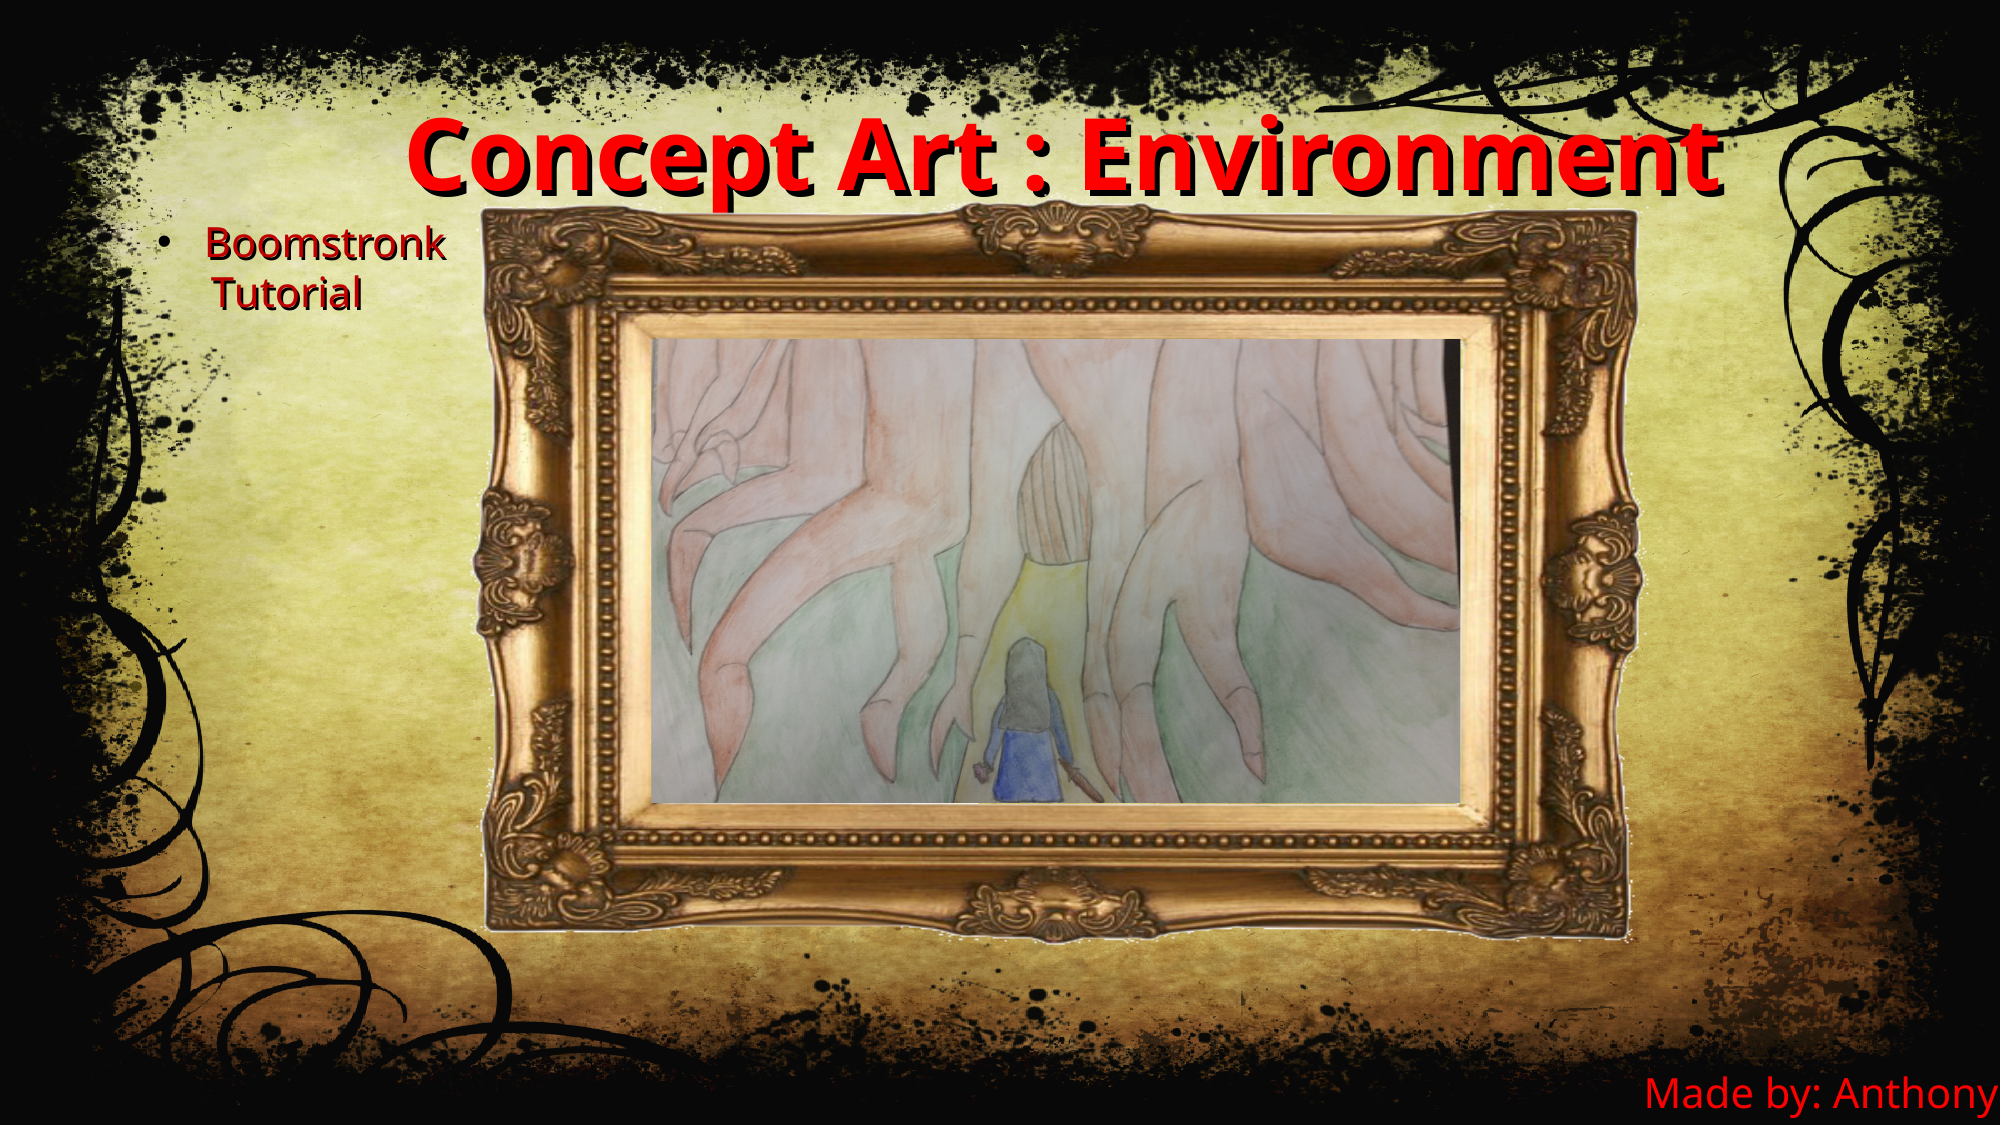

# Concept Art : Environment
Boomstronk
 Tutorial
Made by: Anthony